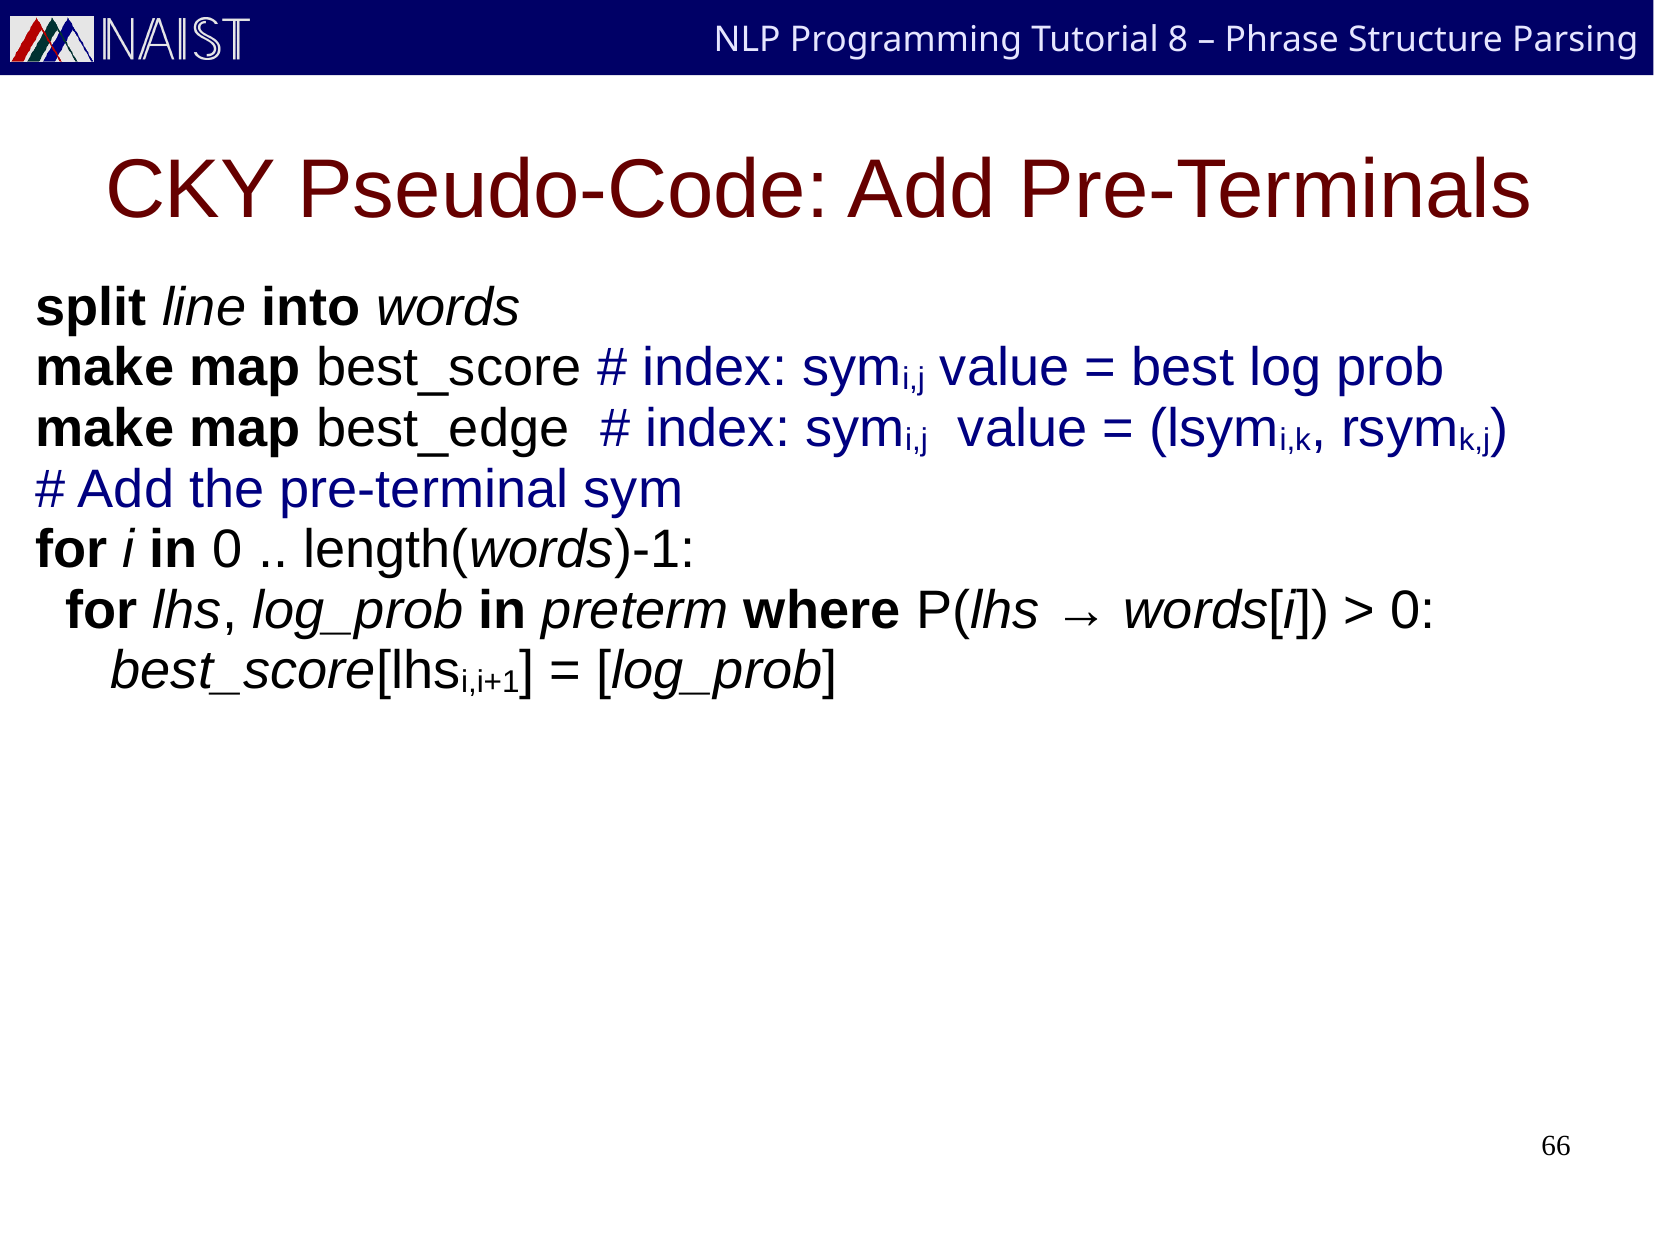

# CKY Pseudo-Code: Add Pre-Terminals
split line into words
make map best_score # index: symi,j value = best log prob
make map best_edge # index: symi,j value = (lsymi,k, rsymk,j)
# Add the pre-terminal sym
for i in 0 .. length(words)-1:
 for lhs, log_prob in preterm where P(lhs → words[i]) > 0:
 best_score[lhsi,i+1] = [log_prob]
66